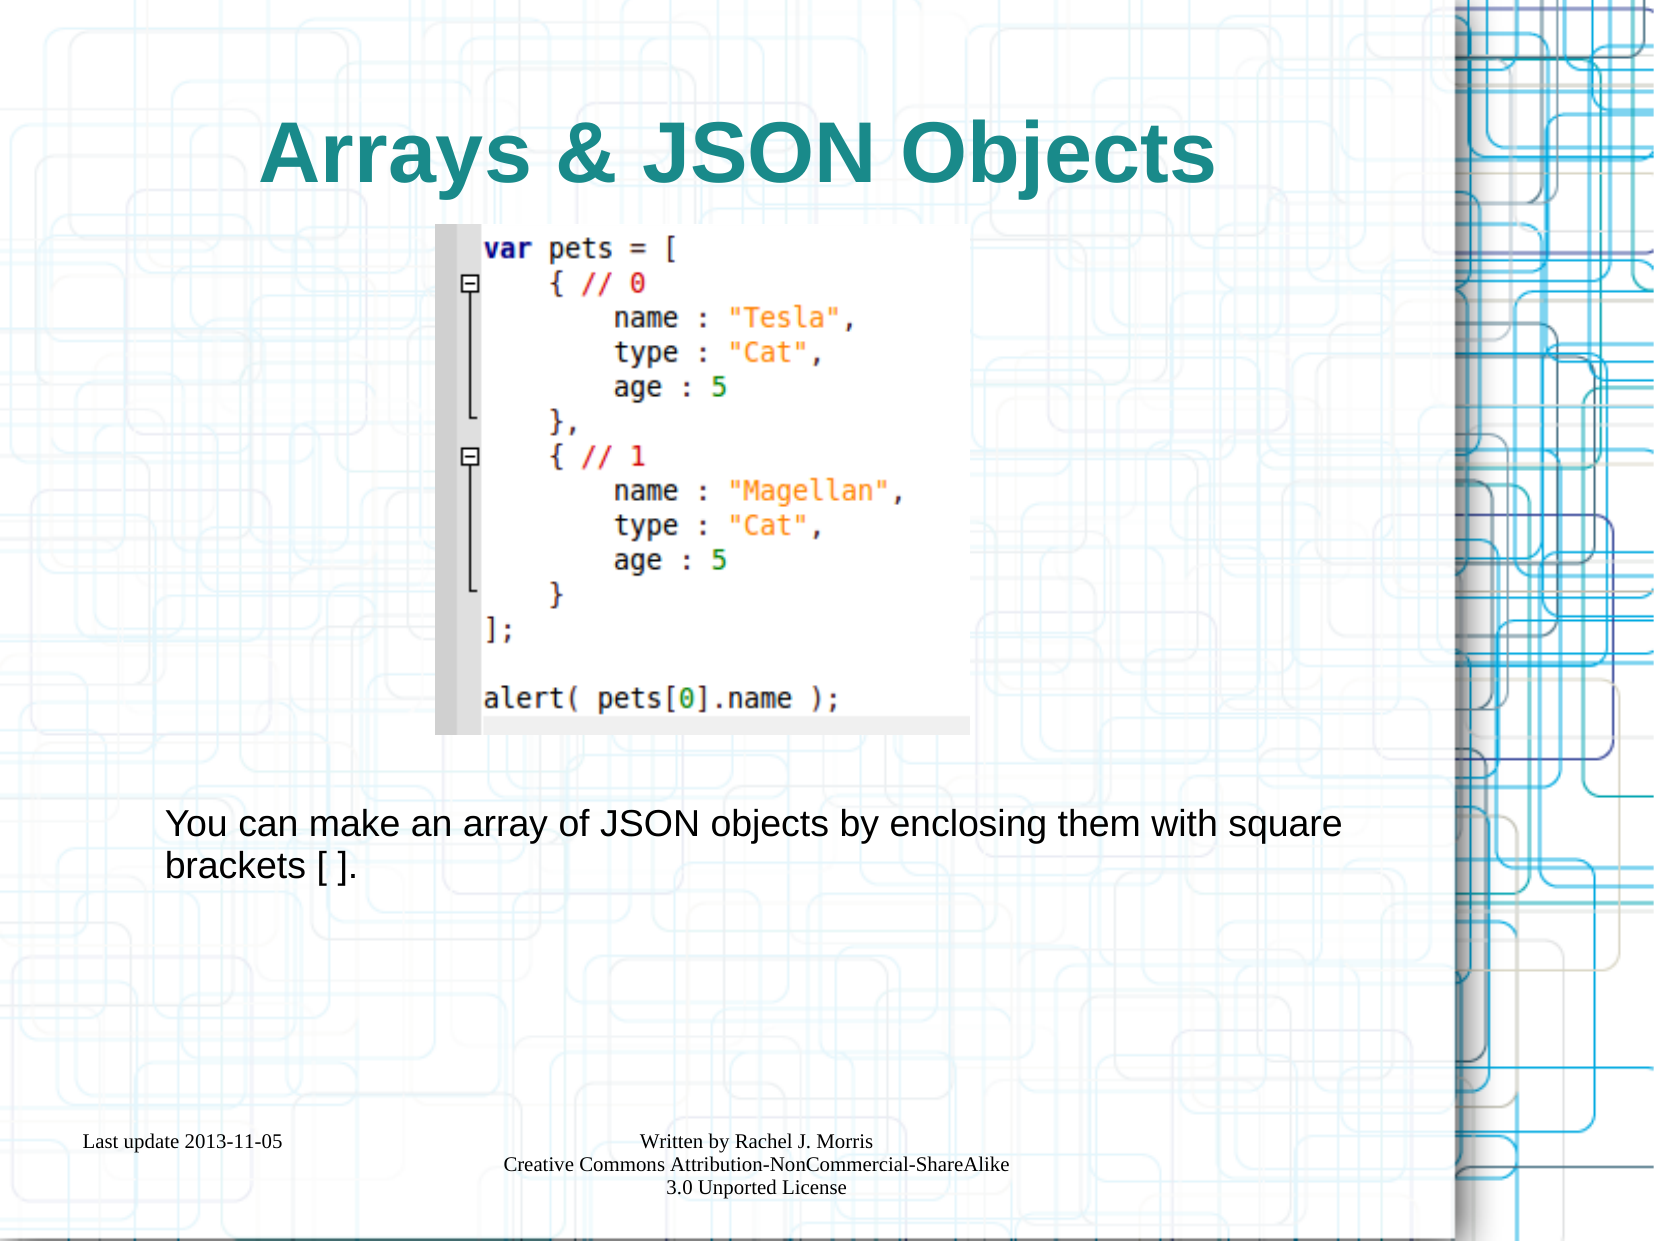

# Arrays & JSON Objects
You can make an array of JSON objects by enclosing them with square brackets [ ].